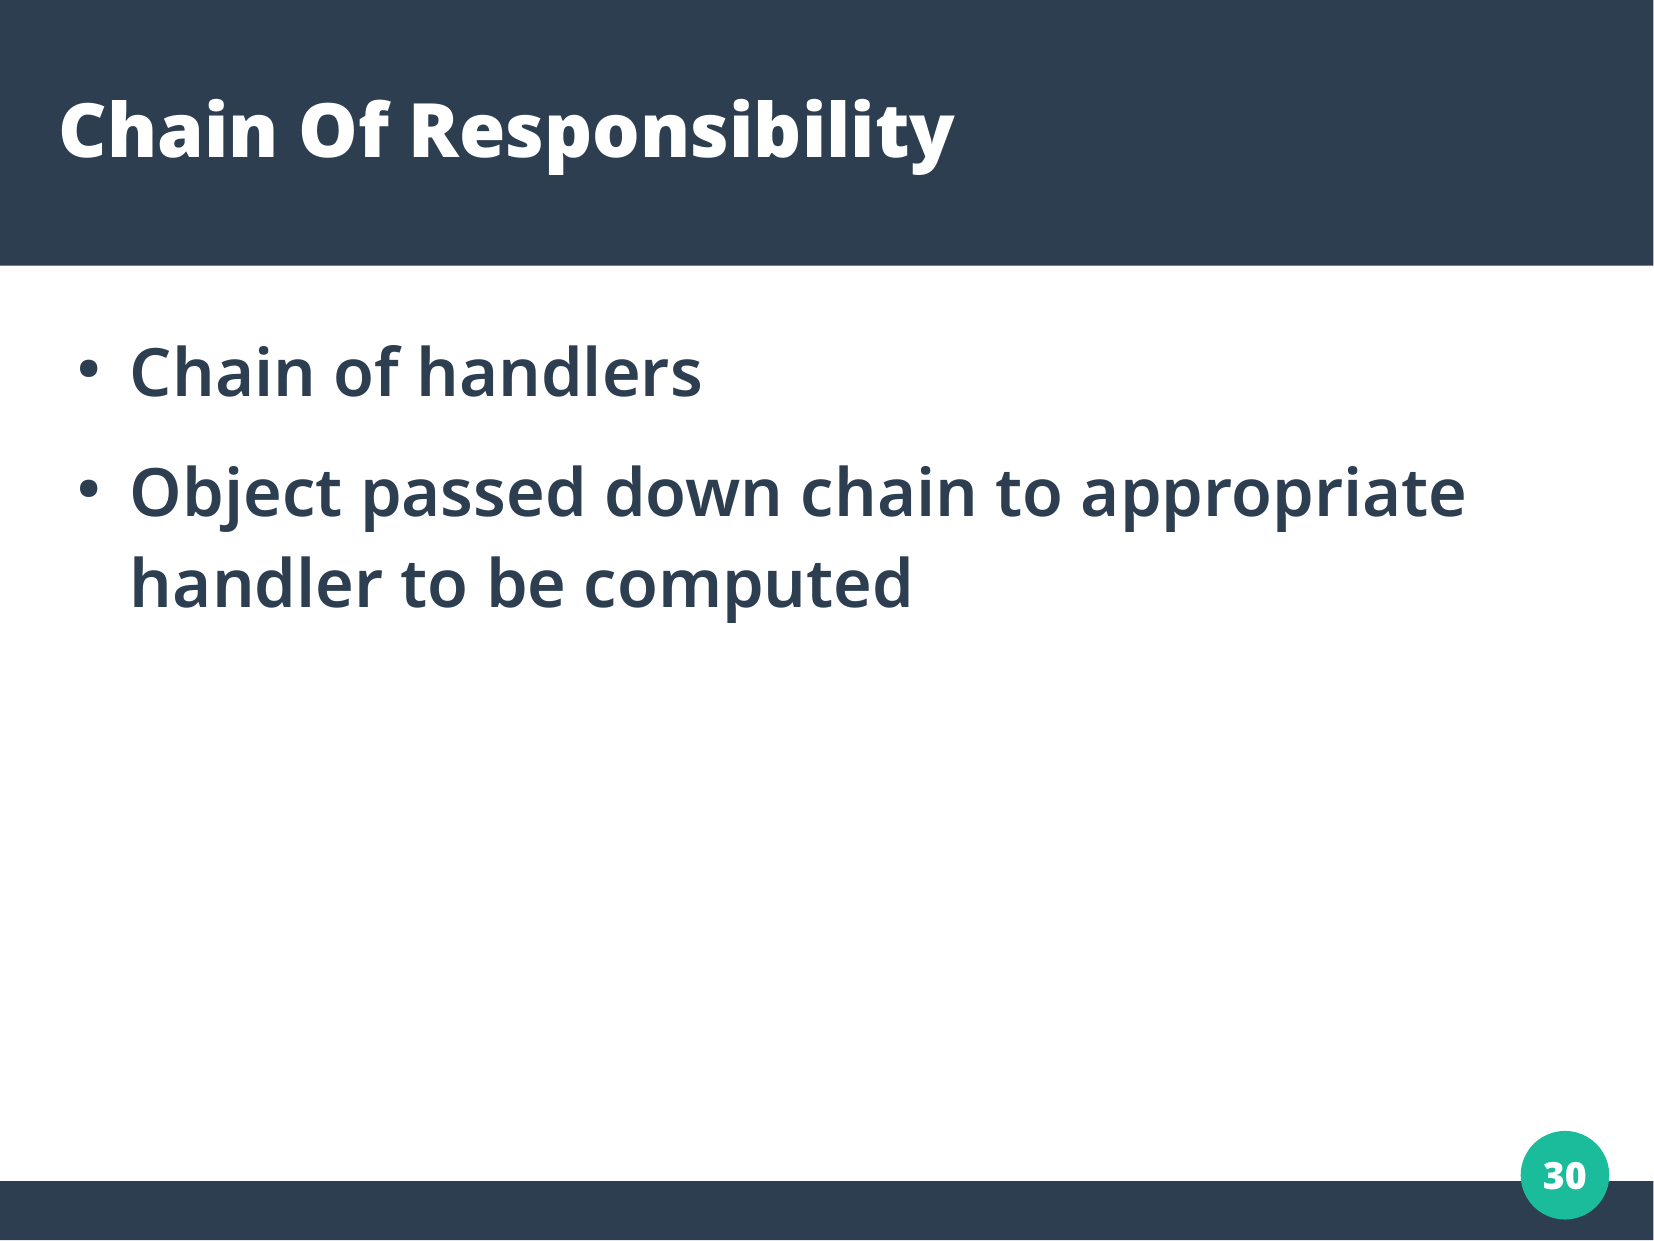

# Chain Of Responsibility
Chain of handlers
Object passed down chain to appropriate handler to be computed
30